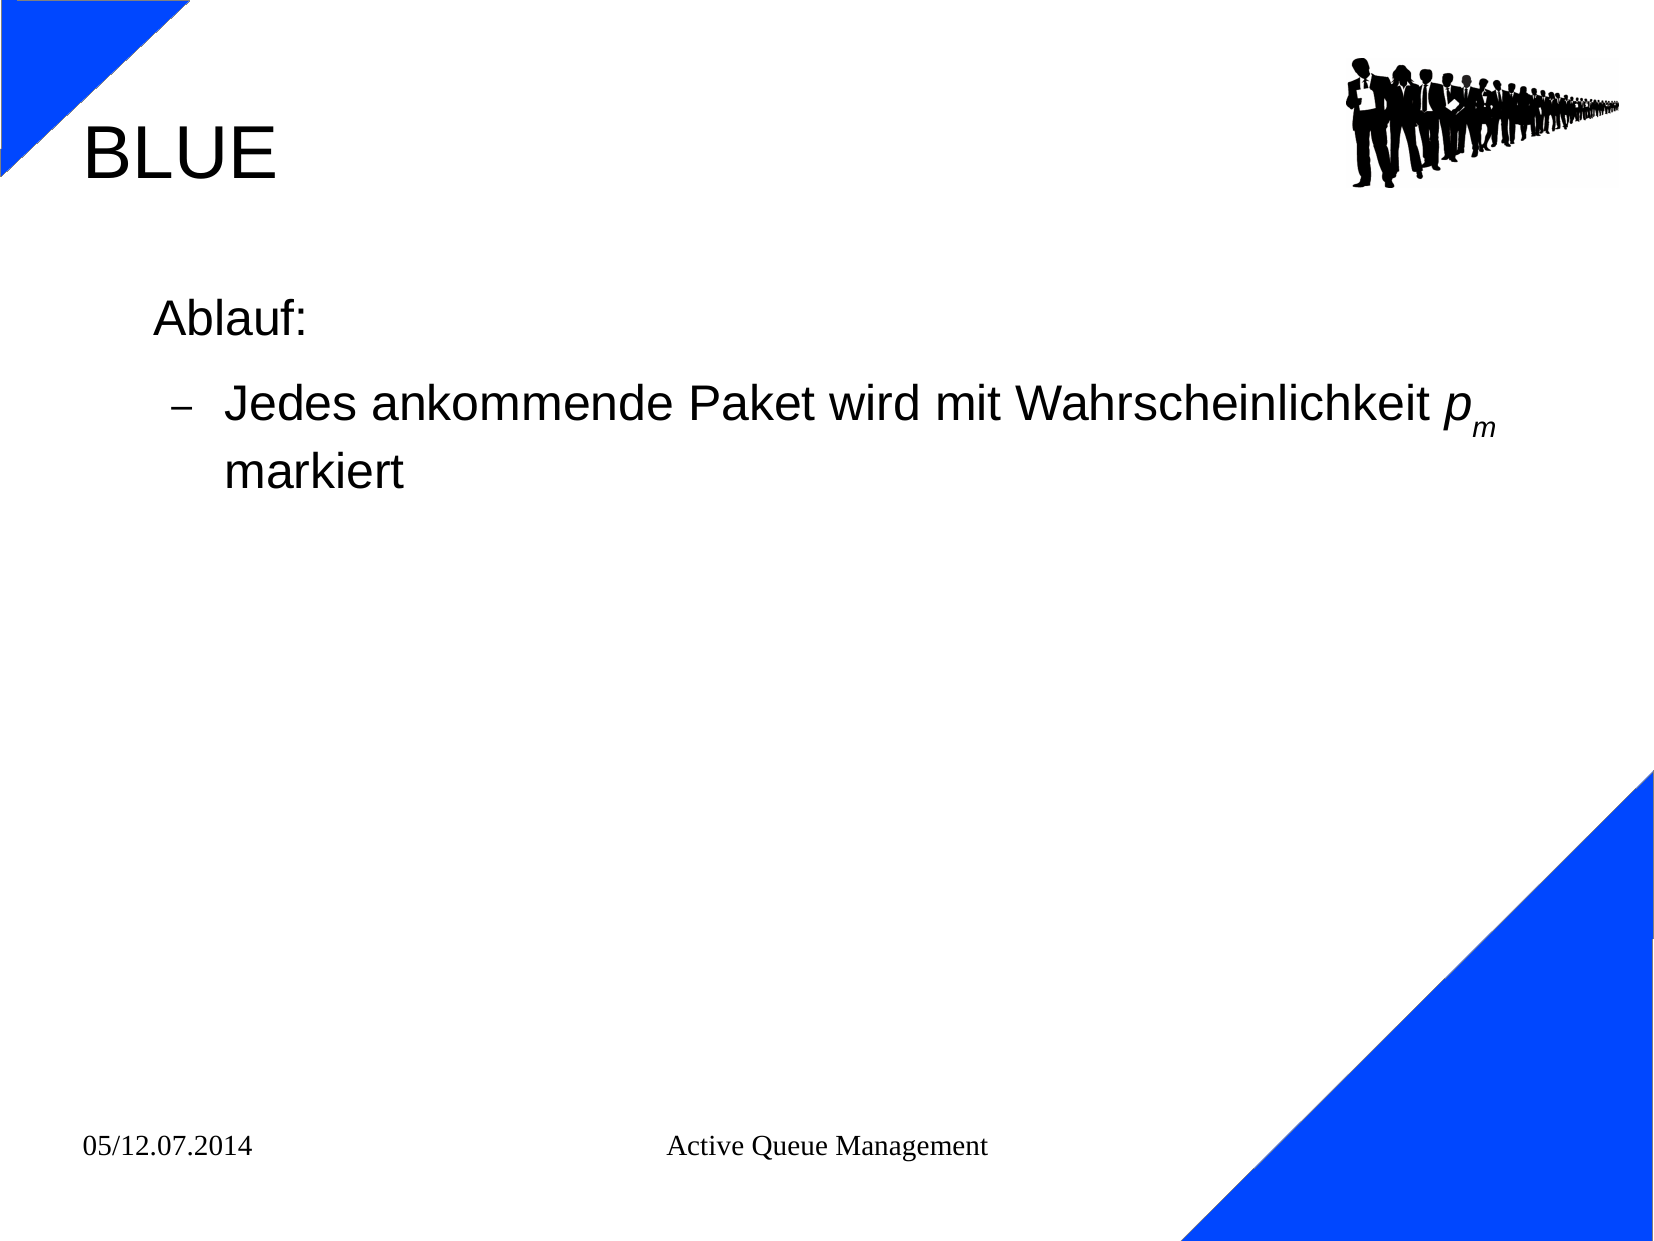

# BLUE
Ablauf:
Jedes ankommende Paket wird mit Wahrscheinlichkeit pm markiert
05/12.07.2014
Active Queue Management
30